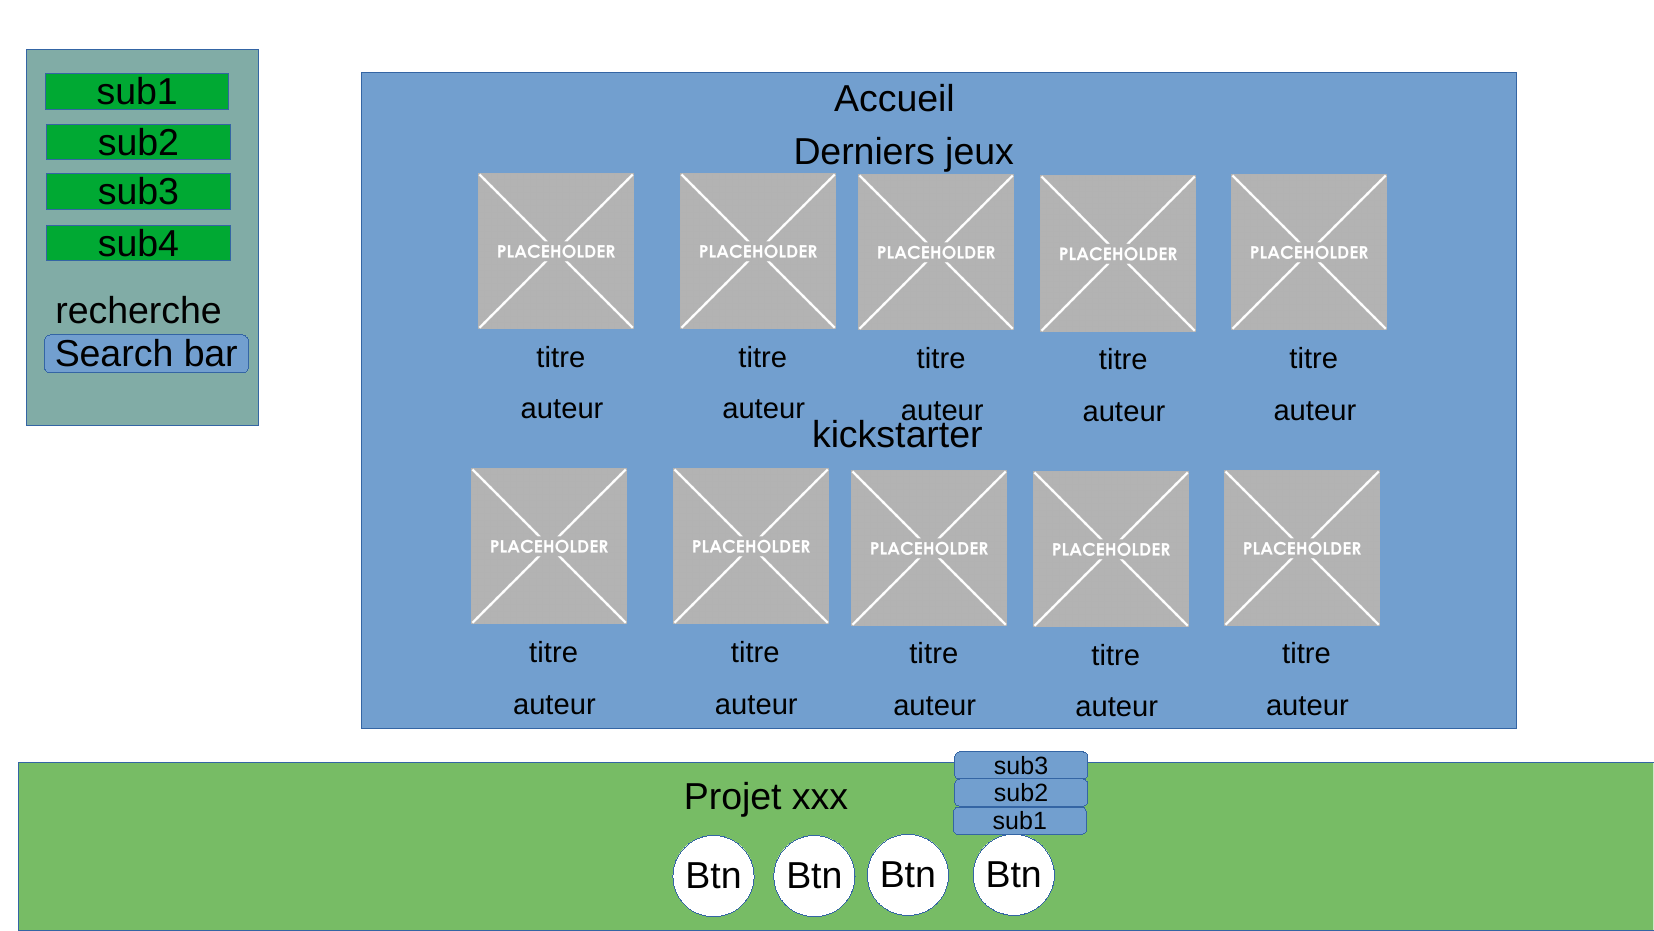

Accueil
sub1
Derniers jeux
sub2
sub3
titre
auteur
titre
auteur
titre
auteur
titre
auteur
titre
auteur
sub4
recherche
Search bar
kickstarter
titre
auteur
titre
auteur
titre
auteur
titre
auteur
titre
auteur
sub3
Projet xxx
sub2
sub1
B
Btn
B
Btn
B
Btn
B
Btn